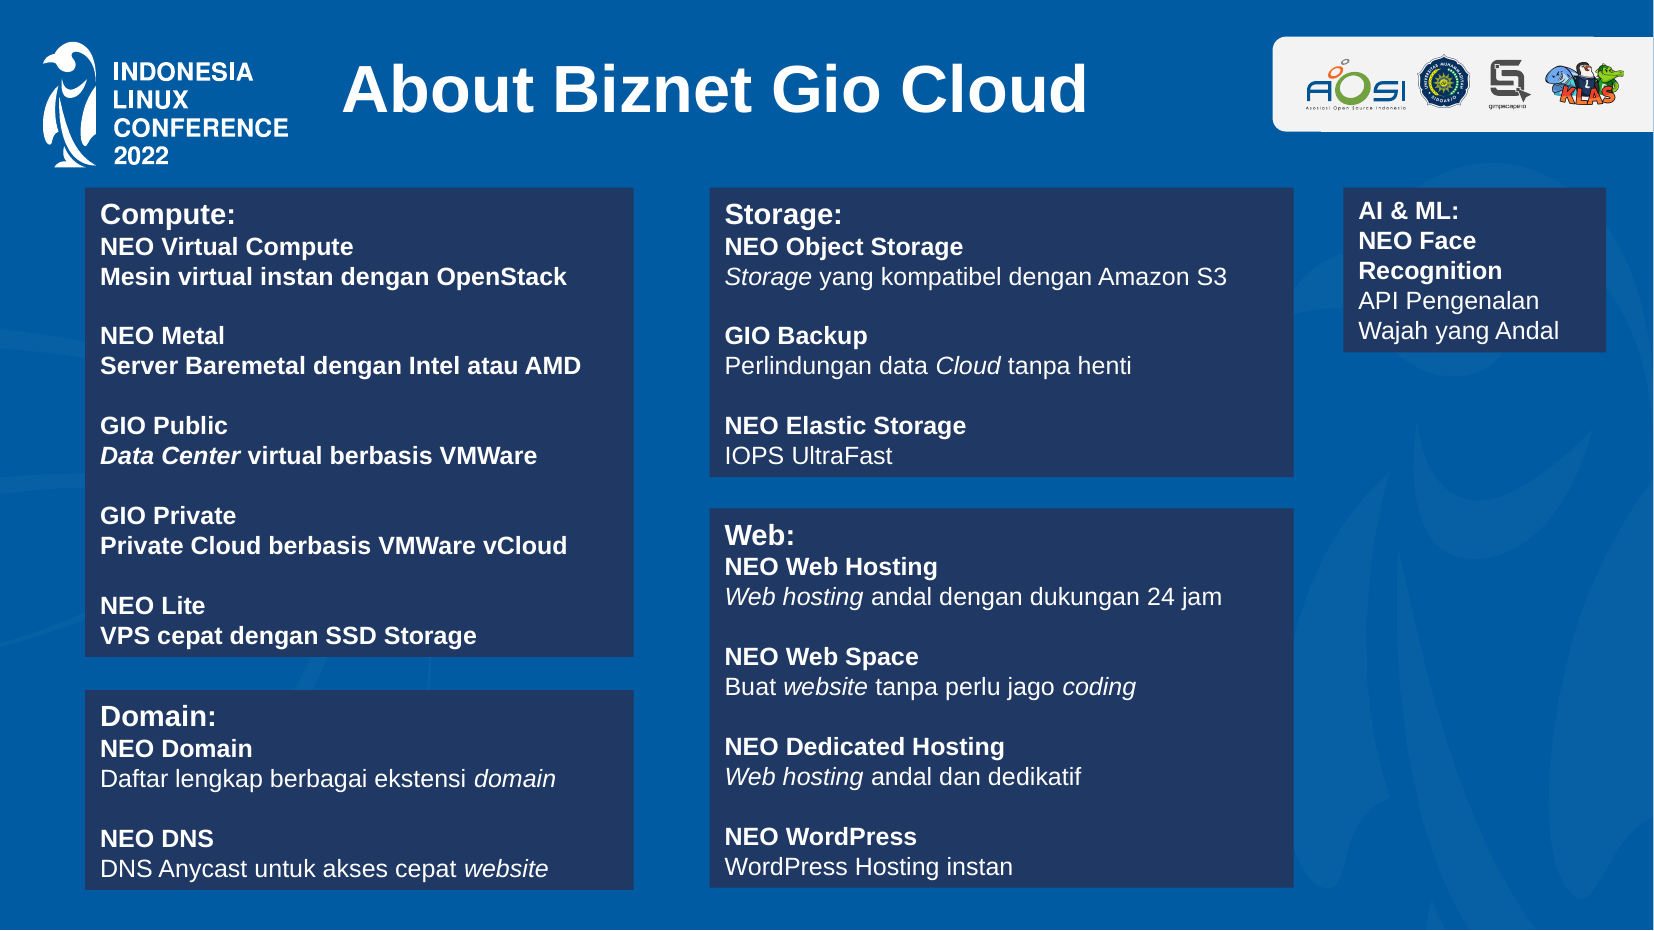

About Biznet Gio Cloud
Compute:
NEO Virtual Compute
Mesin virtual instan dengan OpenStack
NEO Metal
Server Baremetal dengan Intel atau AMD
GIO Public
Data Center virtual berbasis VMWare
GIO Private
Private Cloud berbasis VMWare vCloud
NEO Lite
VPS cepat dengan SSD Storage
Storage:
NEO Object Storage
Storage yang kompatibel dengan Amazon S3
GIO Backup
Perlindungan data Cloud tanpa henti
NEO Elastic Storage
IOPS UltraFast
AI & ML:
NEO Face Recognition
API Pengenalan Wajah yang Andal
Web:
NEO Web Hosting
Web hosting andal dengan dukungan 24 jam
NEO Web Space
Buat website tanpa perlu jago coding
NEO Dedicated Hosting
Web hosting andal dan dedikatif
NEO WordPress
WordPress Hosting instan
Domain:
NEO Domain
Daftar lengkap berbagai ekstensi domain
NEO DNS
DNS Anycast untuk akses cepat website